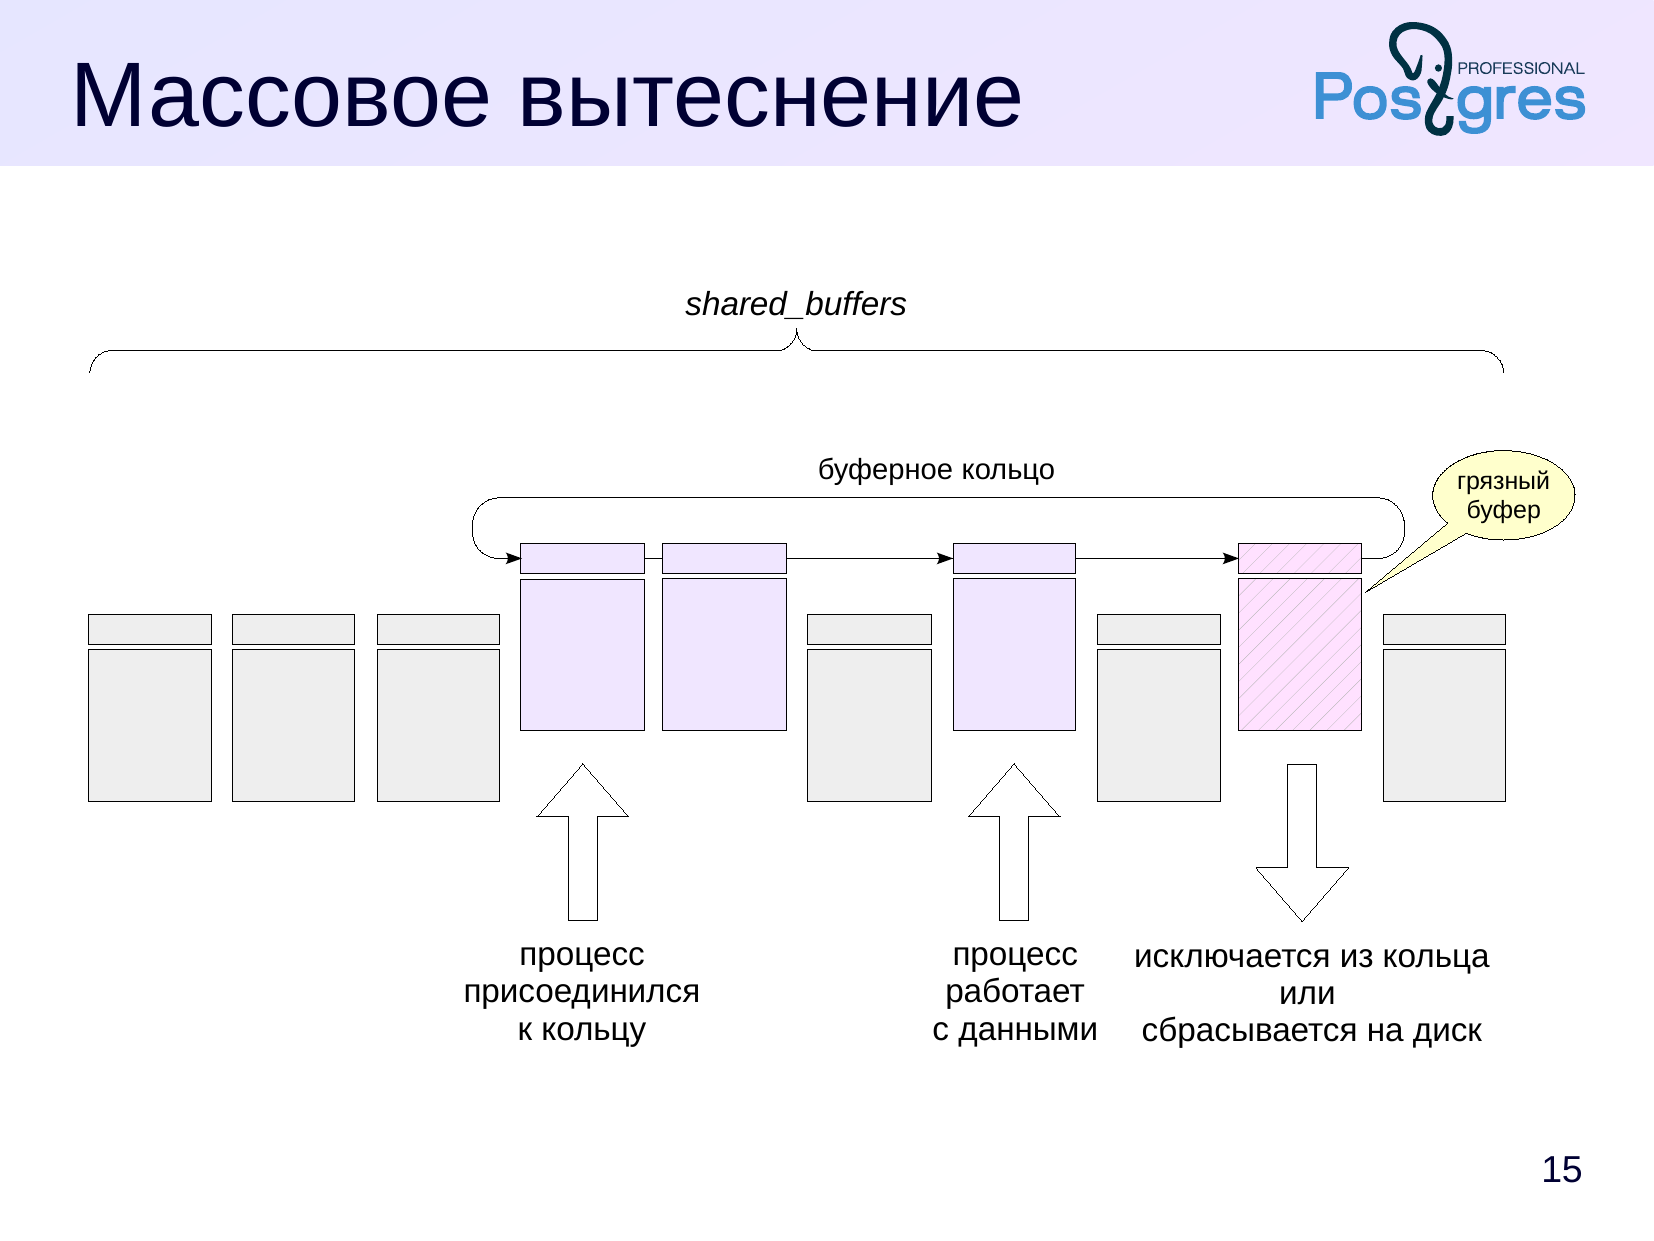

# Массовое вытеснение
shared_buffers
грязный
буфер
буферное кольцо
процесс
работает
с данными
процесс
присоединился
к кольцу
исключается из кольца
или
сбрасывается на диск